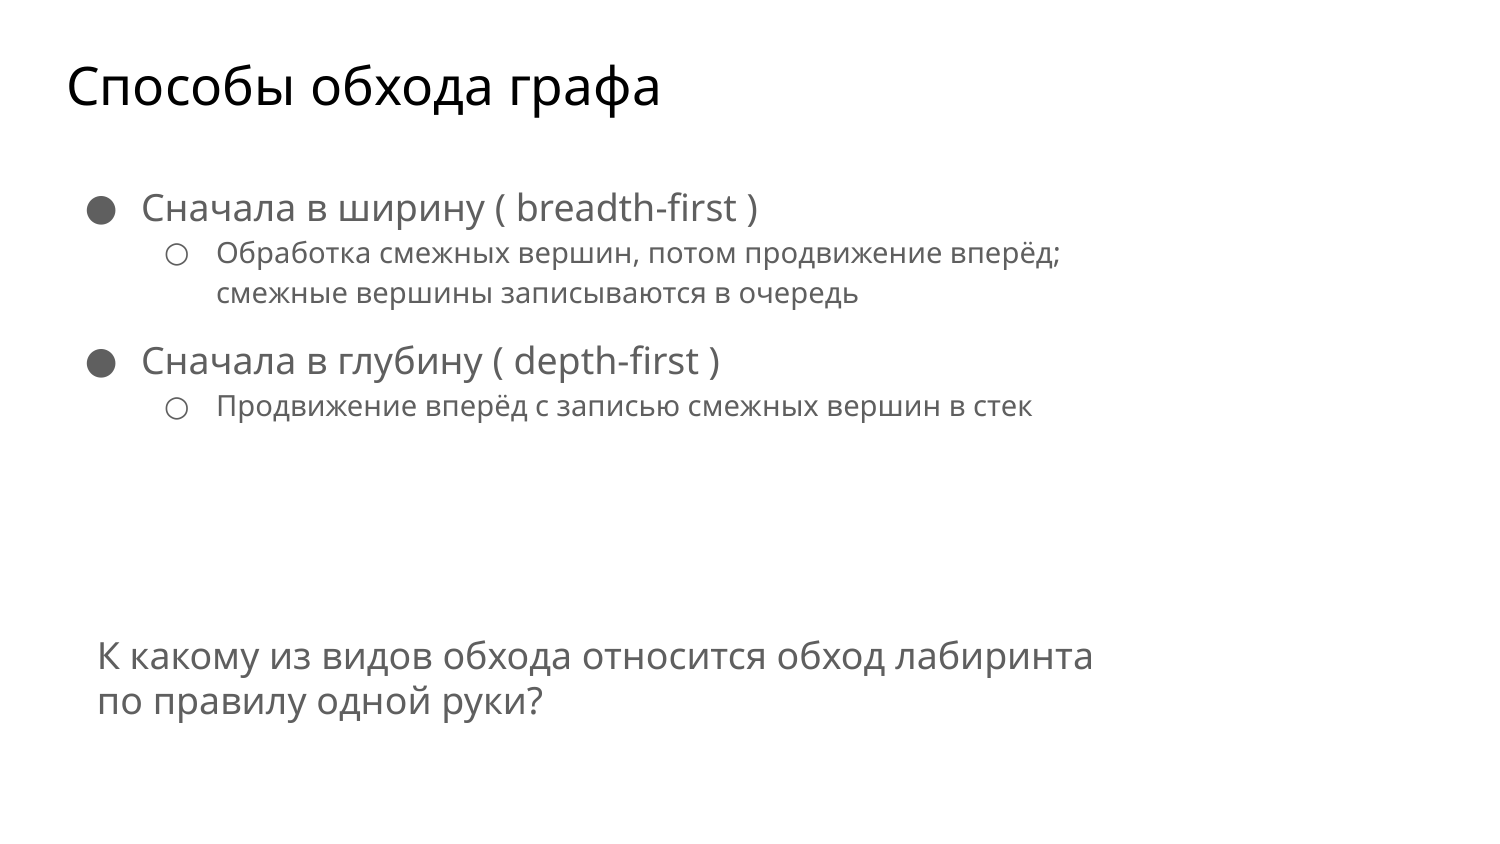

# Способы обхода графа
Сначала в ширину ( breadth-first )
Обработка смежных вершин, потом продвижение вперёд;
смежные вершины записываются в очередь
Сначала в глубину ( depth-first )
Продвижение вперёд с записью смежных вершин в стек
К какому из видов обхода относится обход лабиринта по правилу одной руки?